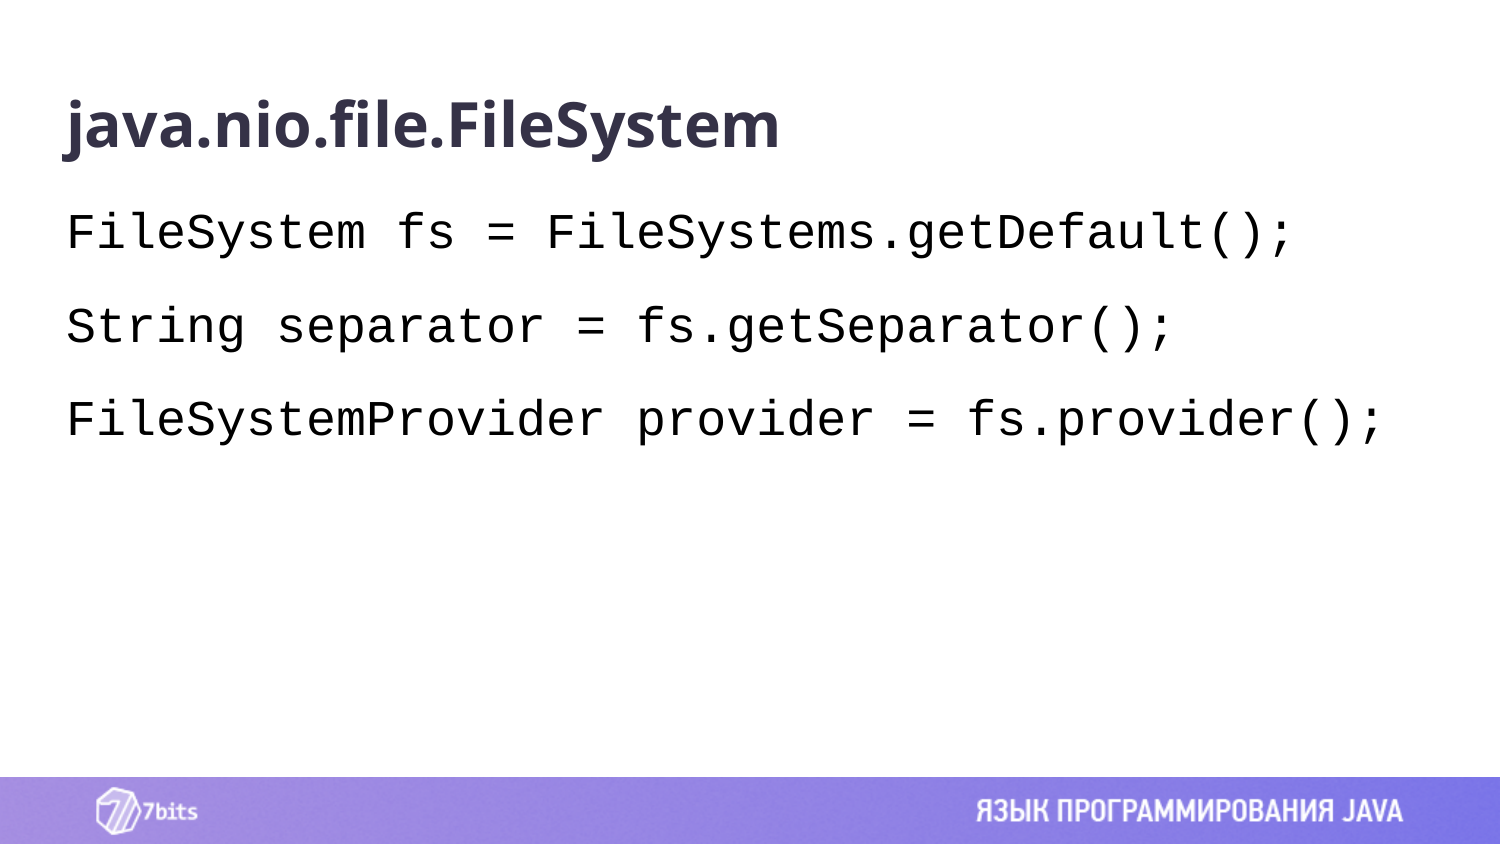

# java.nio.file.FileSystem
FileSystem fs = FileSystems.getDefault();
String separator = fs.getSeparator();
FileSystemProvider provider = fs.provider();